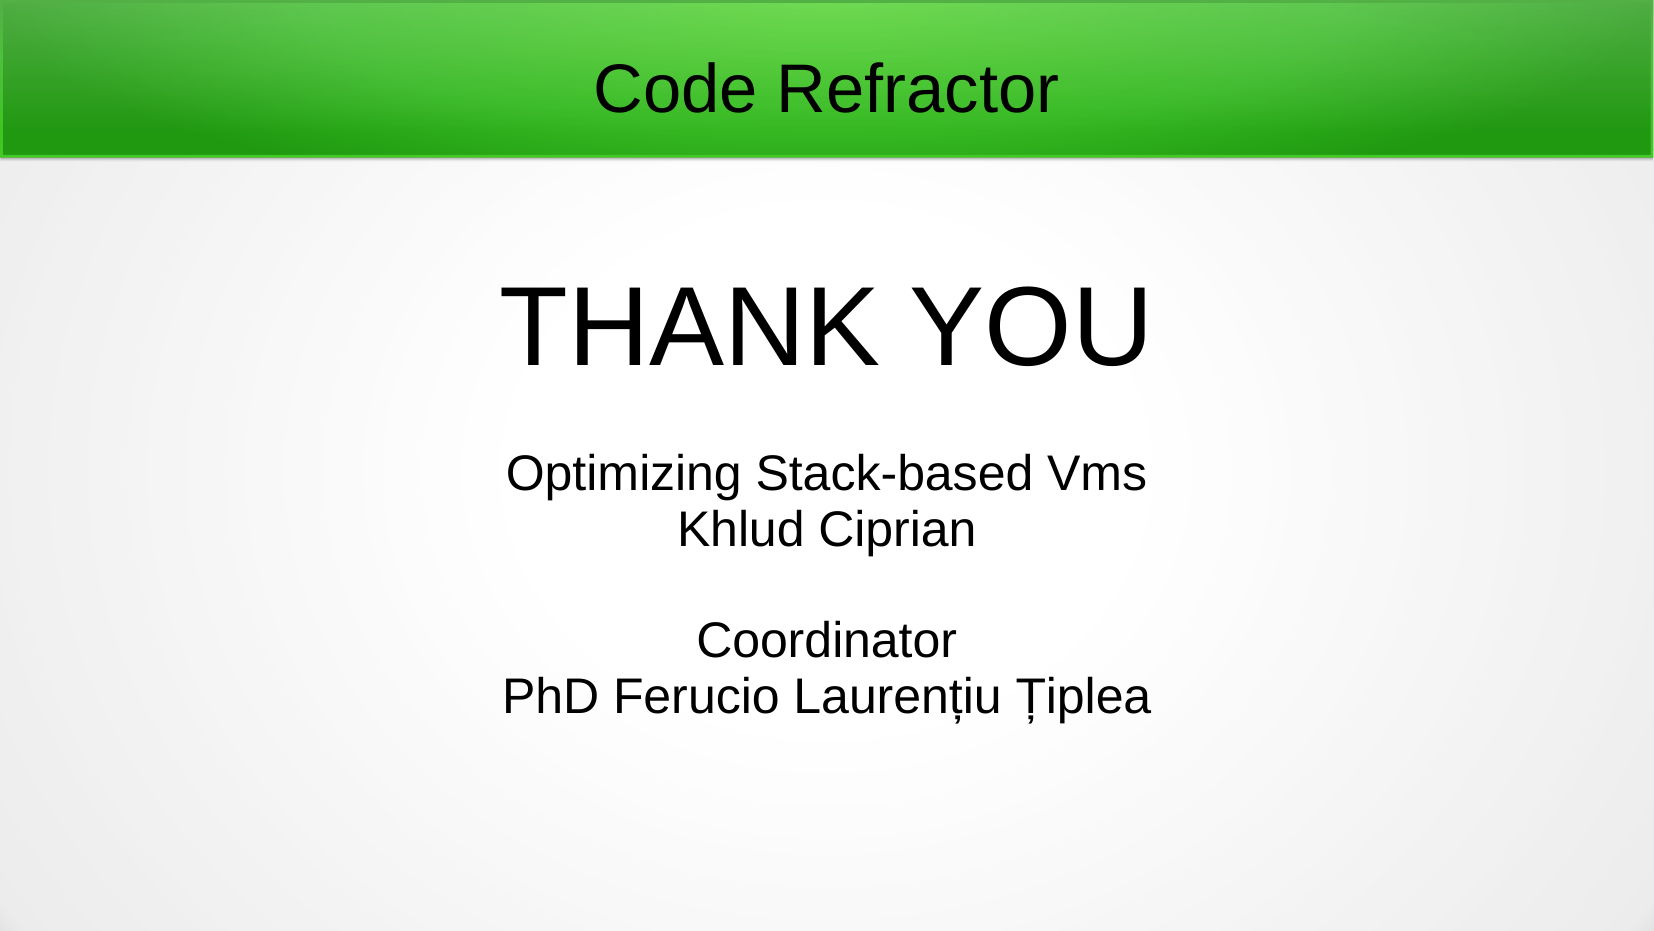

# Code Refractor
THANK YOU
Optimizing Stack-based Vms
Khlud Ciprian
Coordinator
PhD Ferucio Laurențiu Țiplea